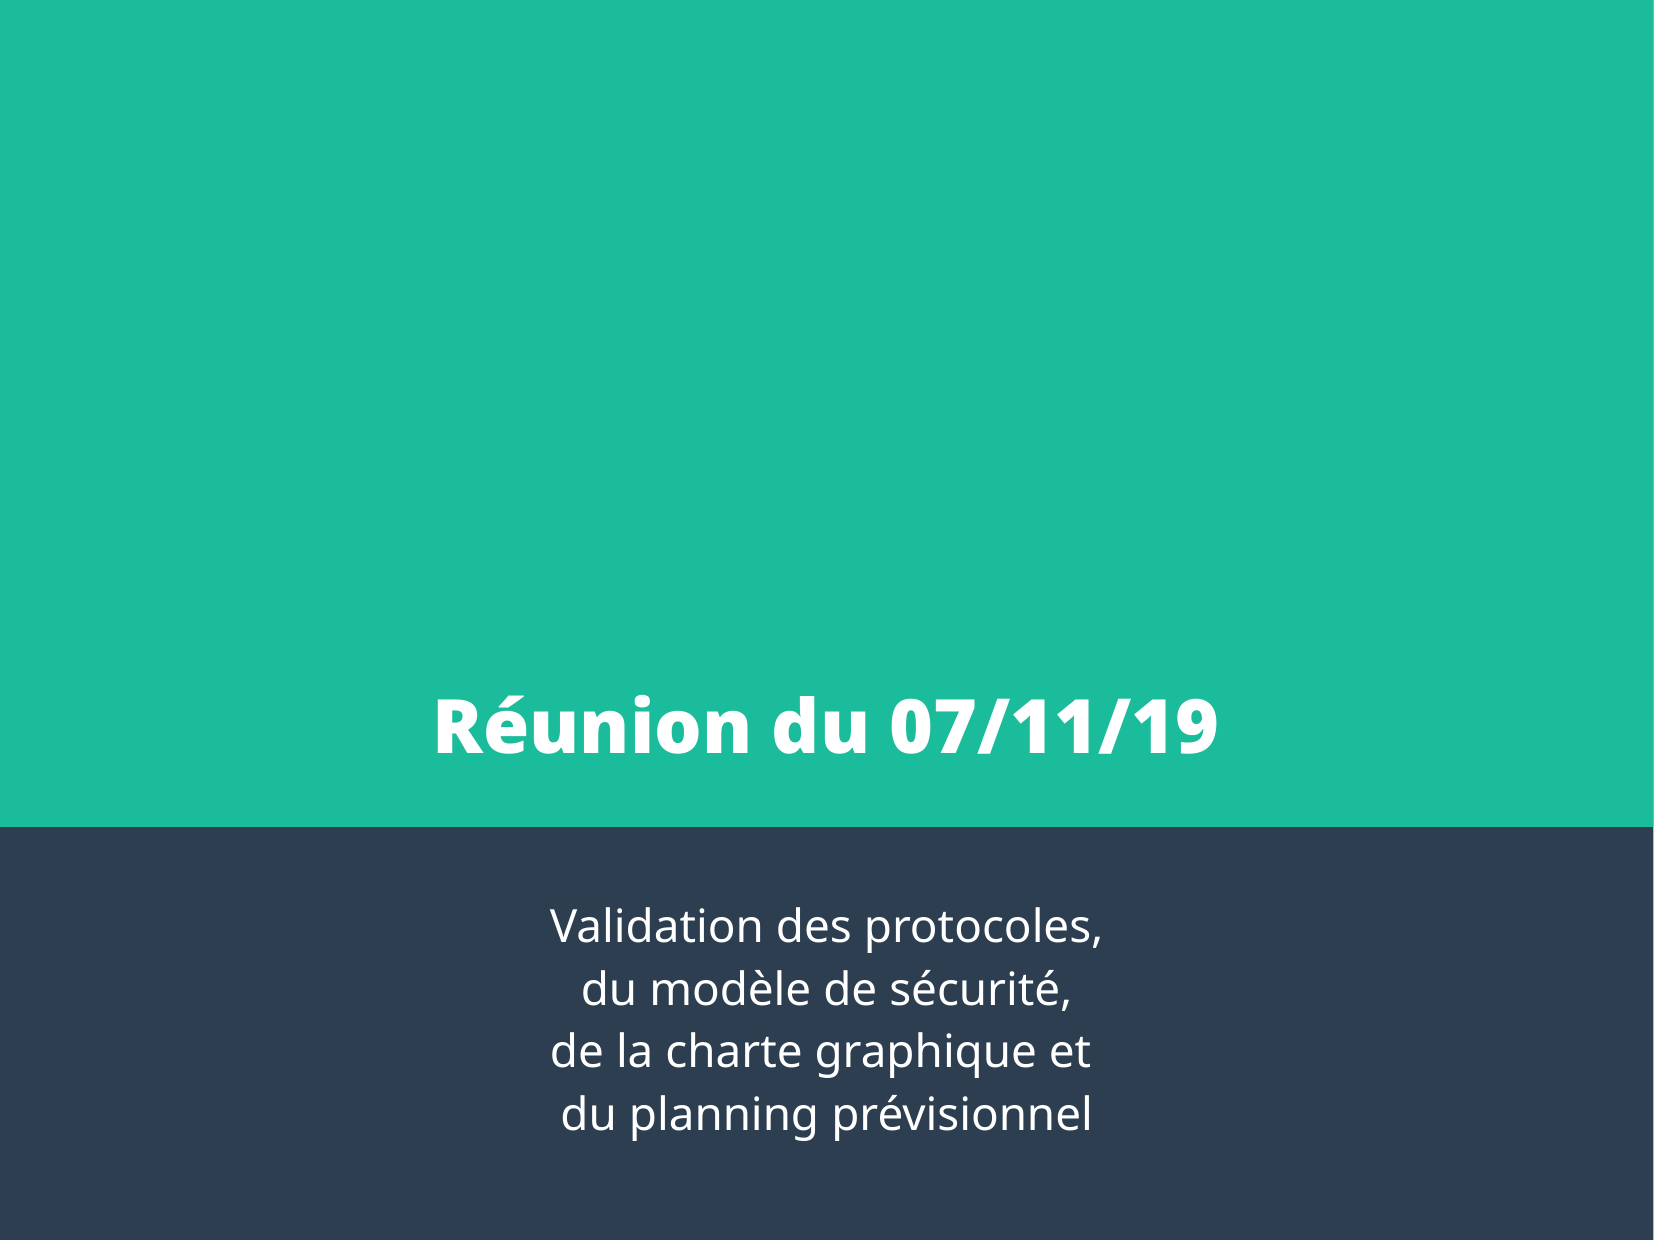

# Réunion du 07/11/19
Validation des protocoles,
du modèle de sécurité,
de la charte graphique et
du planning prévisionnel